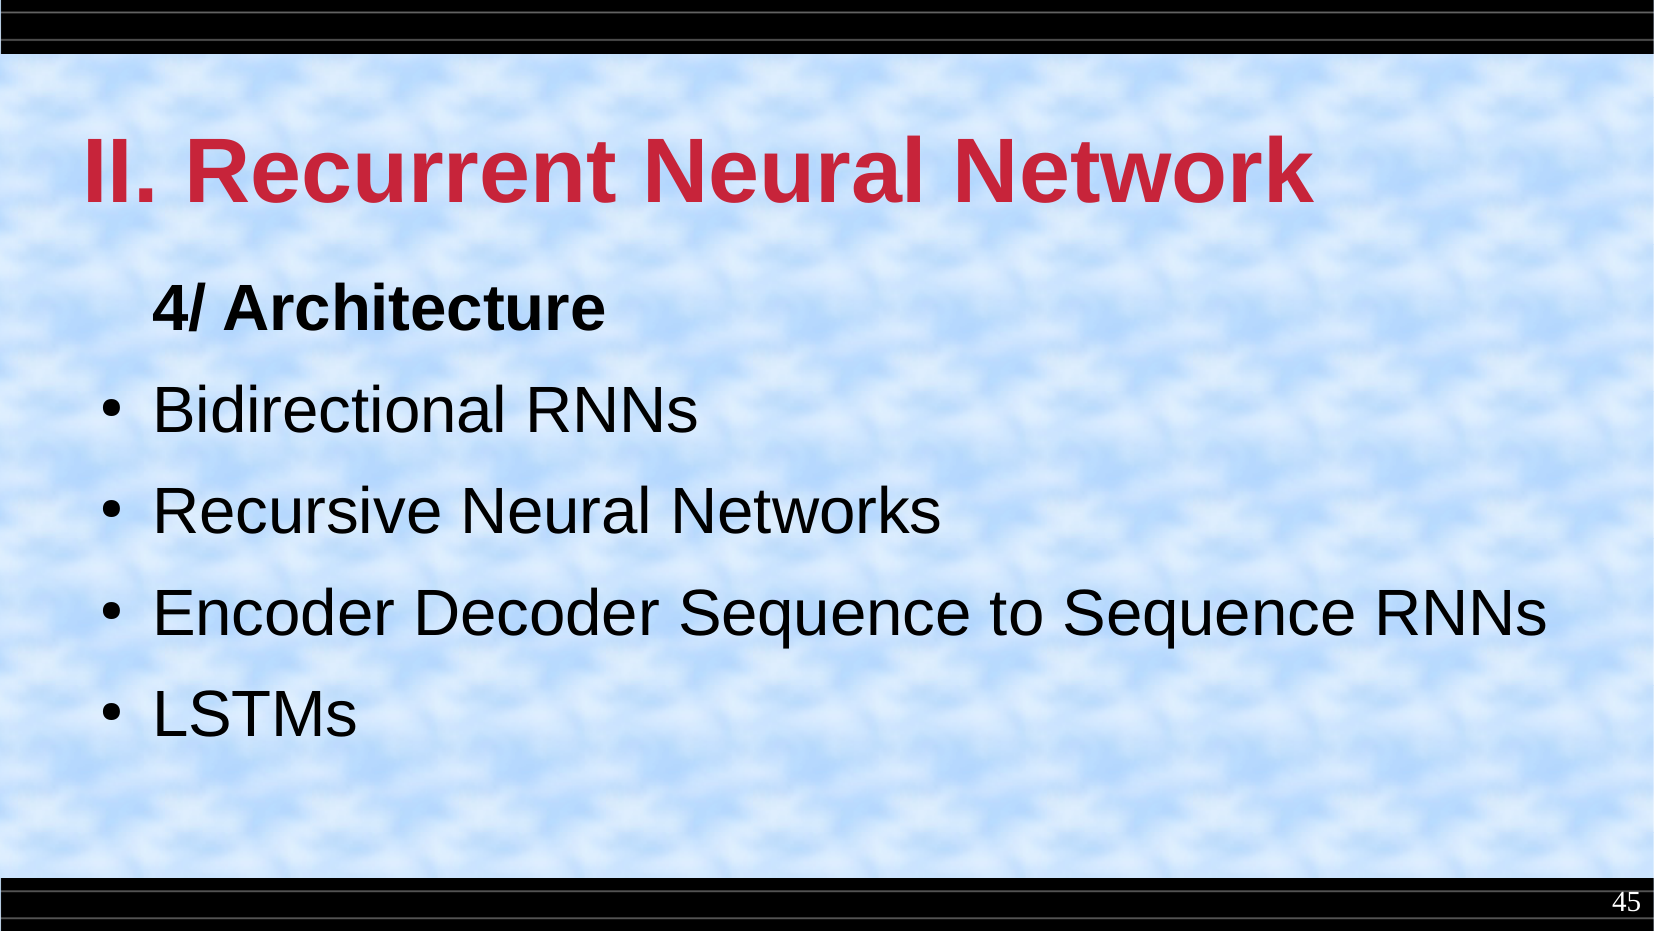

# II. Recurrent Neural Network
4/ Architecture
Bidirectional RNNs
Recursive Neural Networks
Encoder Decoder Sequence to Sequence RNNs
LSTMs